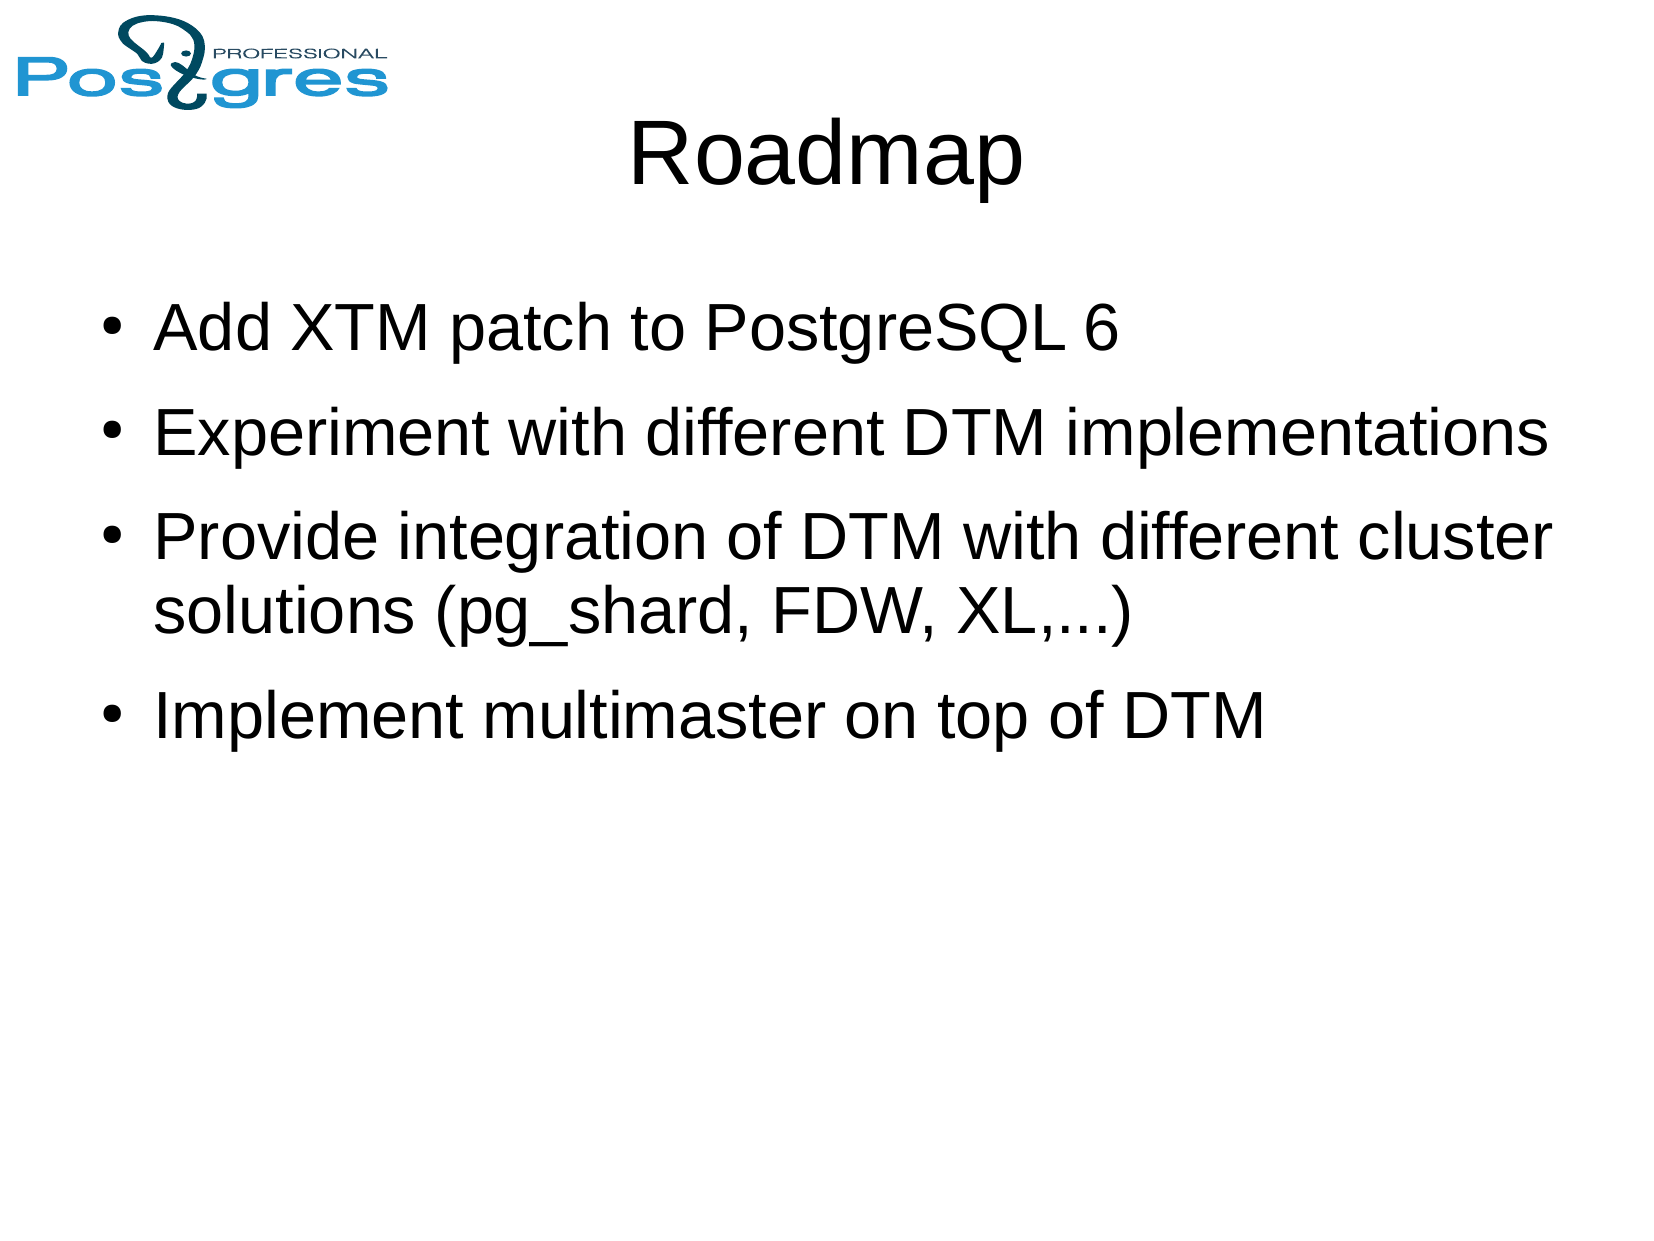

# Roadmap
Add XTM patch to PostgreSQL 6
Experiment with different DTM implementations
Provide integration of DTM with different cluster solutions (pg_shard, FDW, XL,...)
Implement multimaster on top of DTM